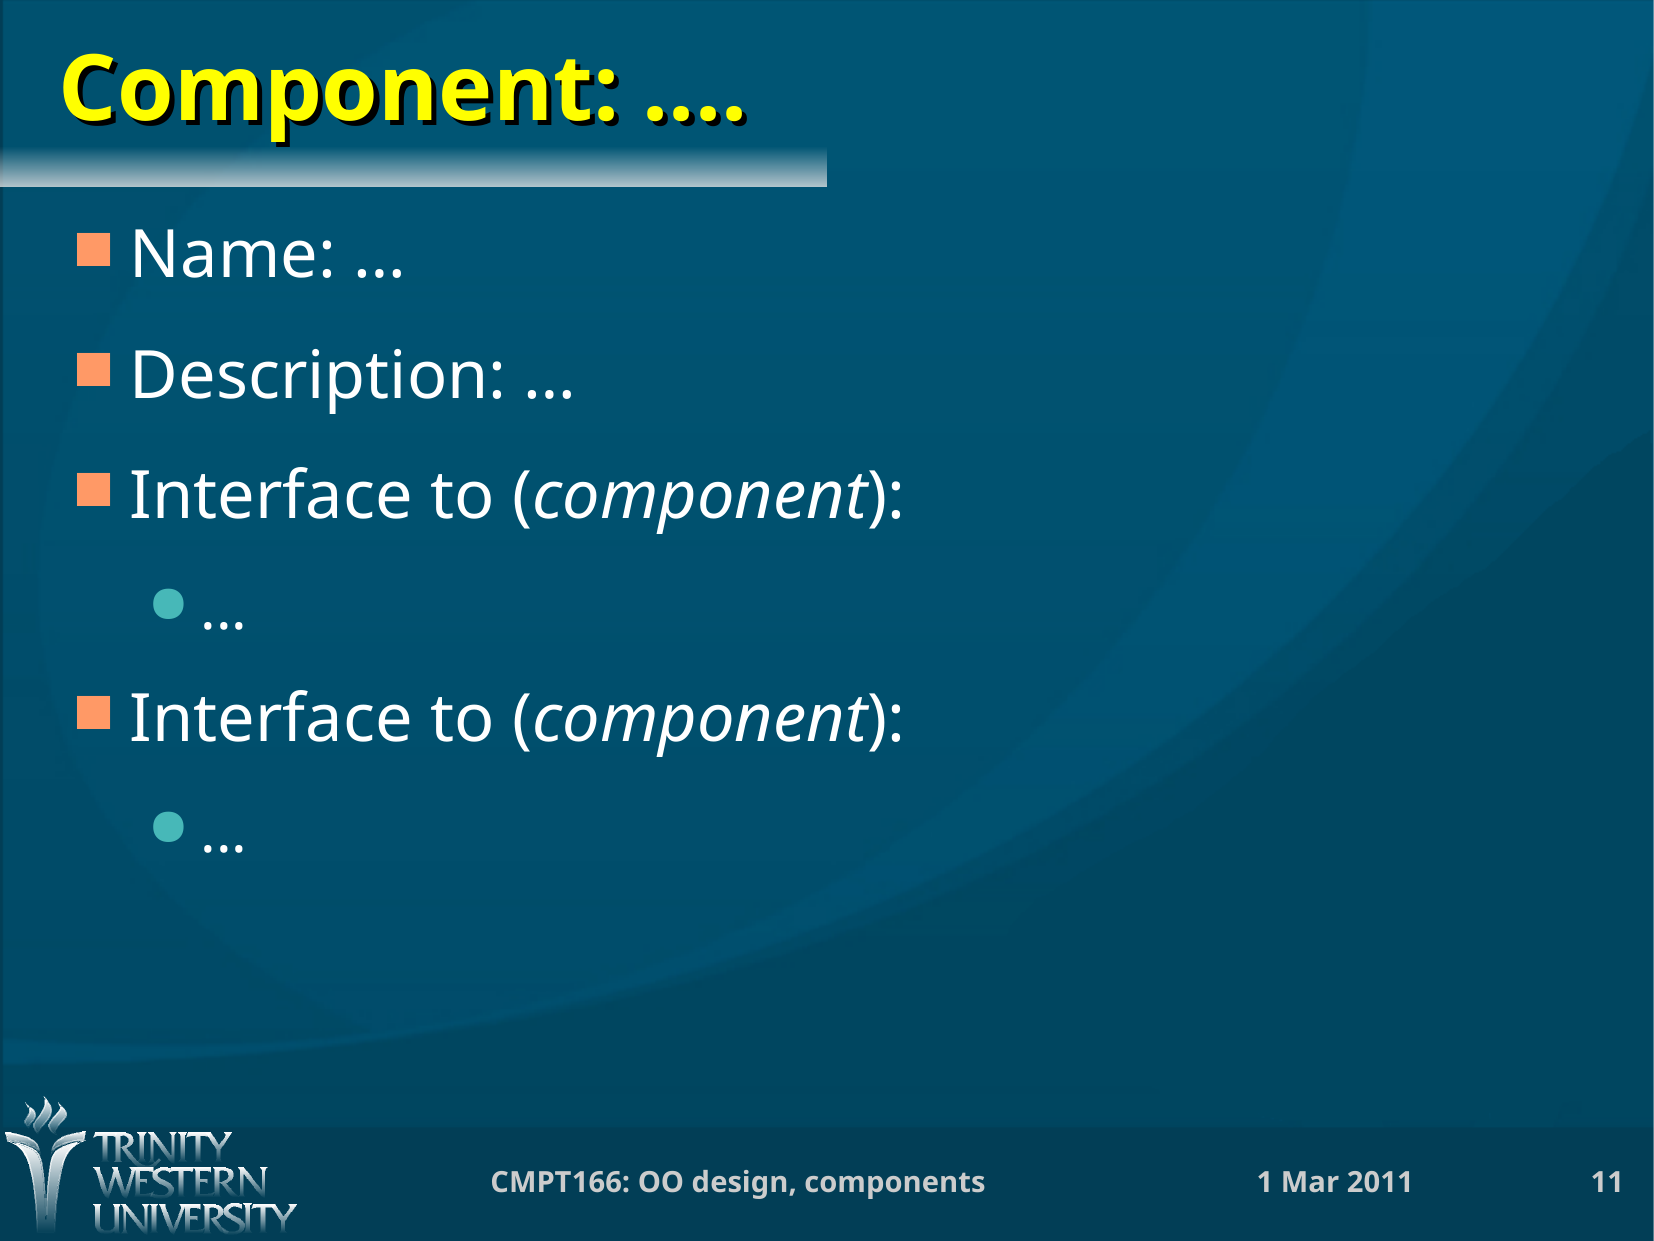

# Component: ....
Name: …
Description: …
Interface to (component):
...
Interface to (component):
...
CMPT166: OO design, components
1 Mar 2011
11